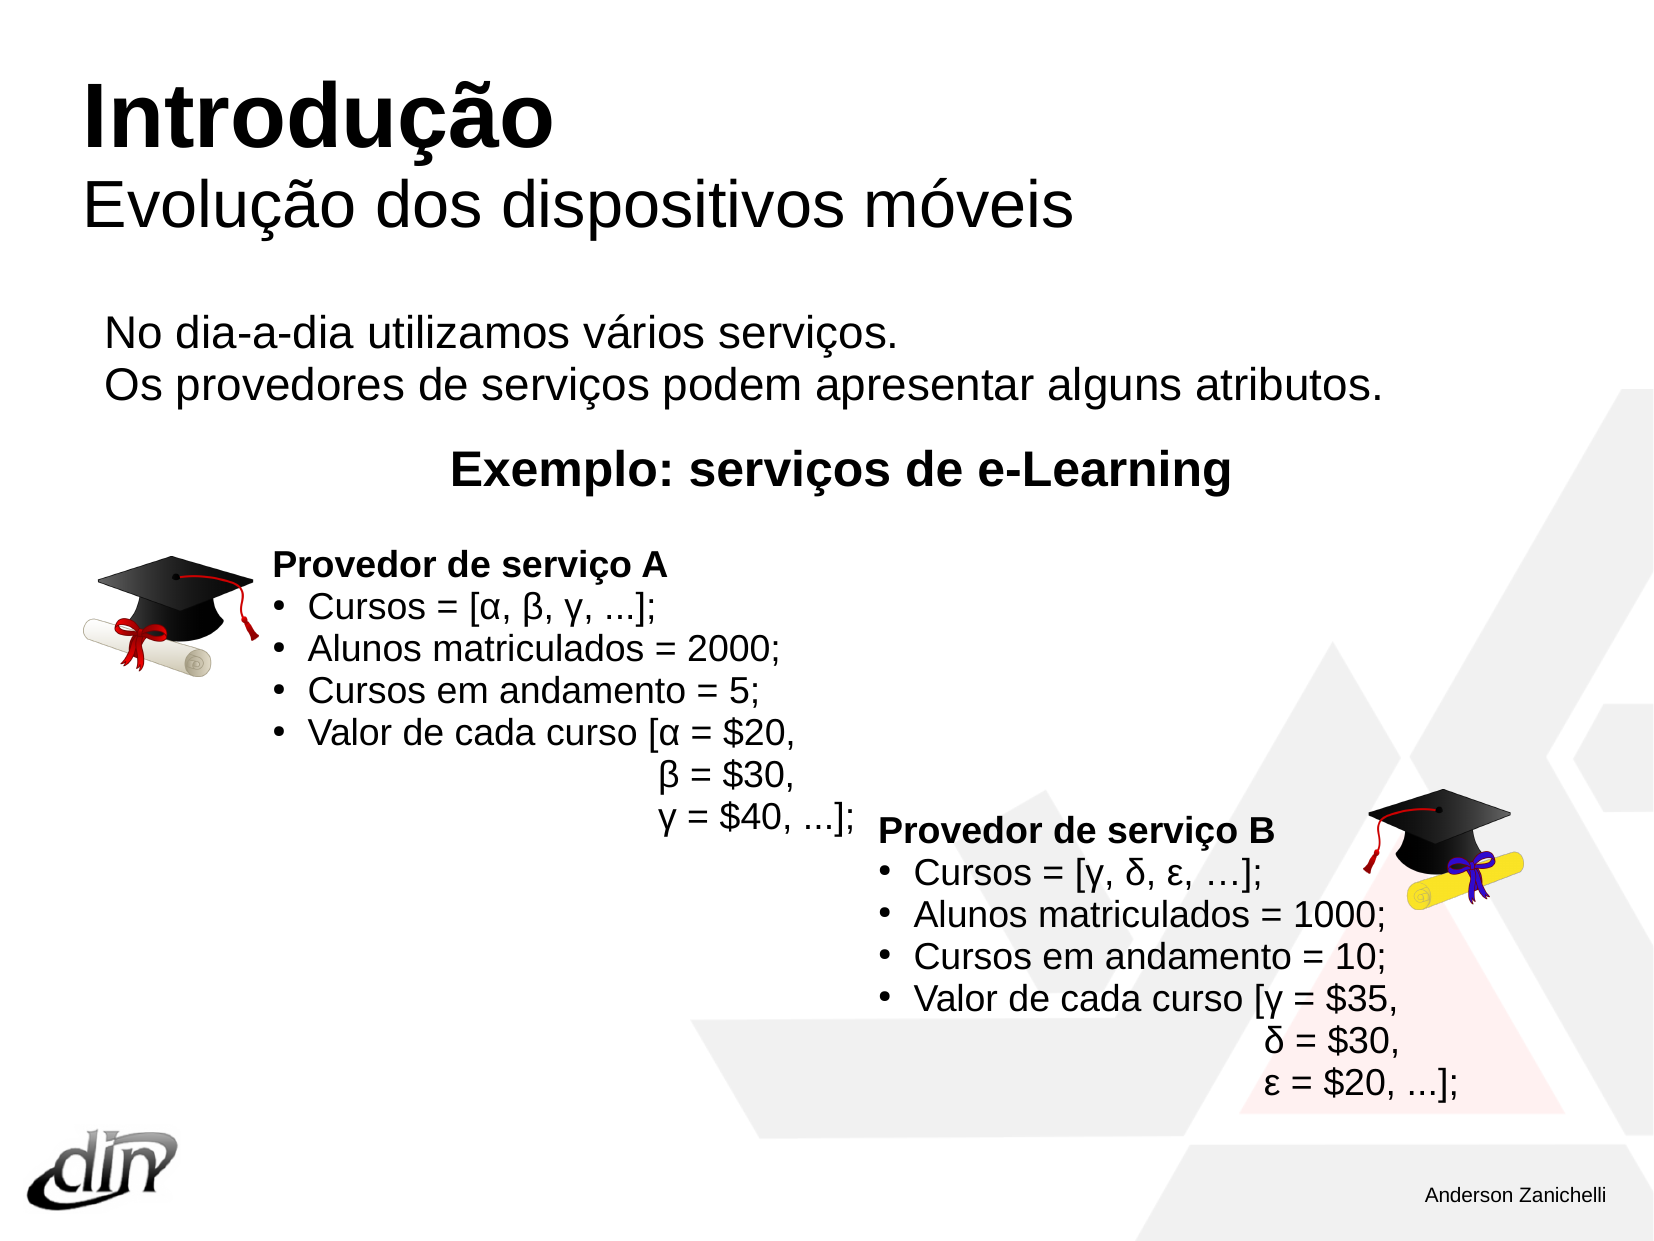

# Introdução Evolução dos dispositivos móveis
No dia-a-dia utilizamos vários serviços.
Os provedores de serviços podem apresentar alguns atributos.
Exemplo: serviços de e-Learning
Provedor de serviço A
Cursos = [α, β, γ, ...];
Alunos matriculados = 2000;
Cursos em andamento = 5;
Valor de cada curso [α = $20,
 β = $30,
 γ = $40, ...];
Provedor de serviço B
Cursos = [γ, δ, ε, …];
Alunos matriculados = 1000;
Cursos em andamento = 10;
Valor de cada curso [γ = $35,
 δ = $30,
 ε = $20, ...];
Anderson Zanichelli